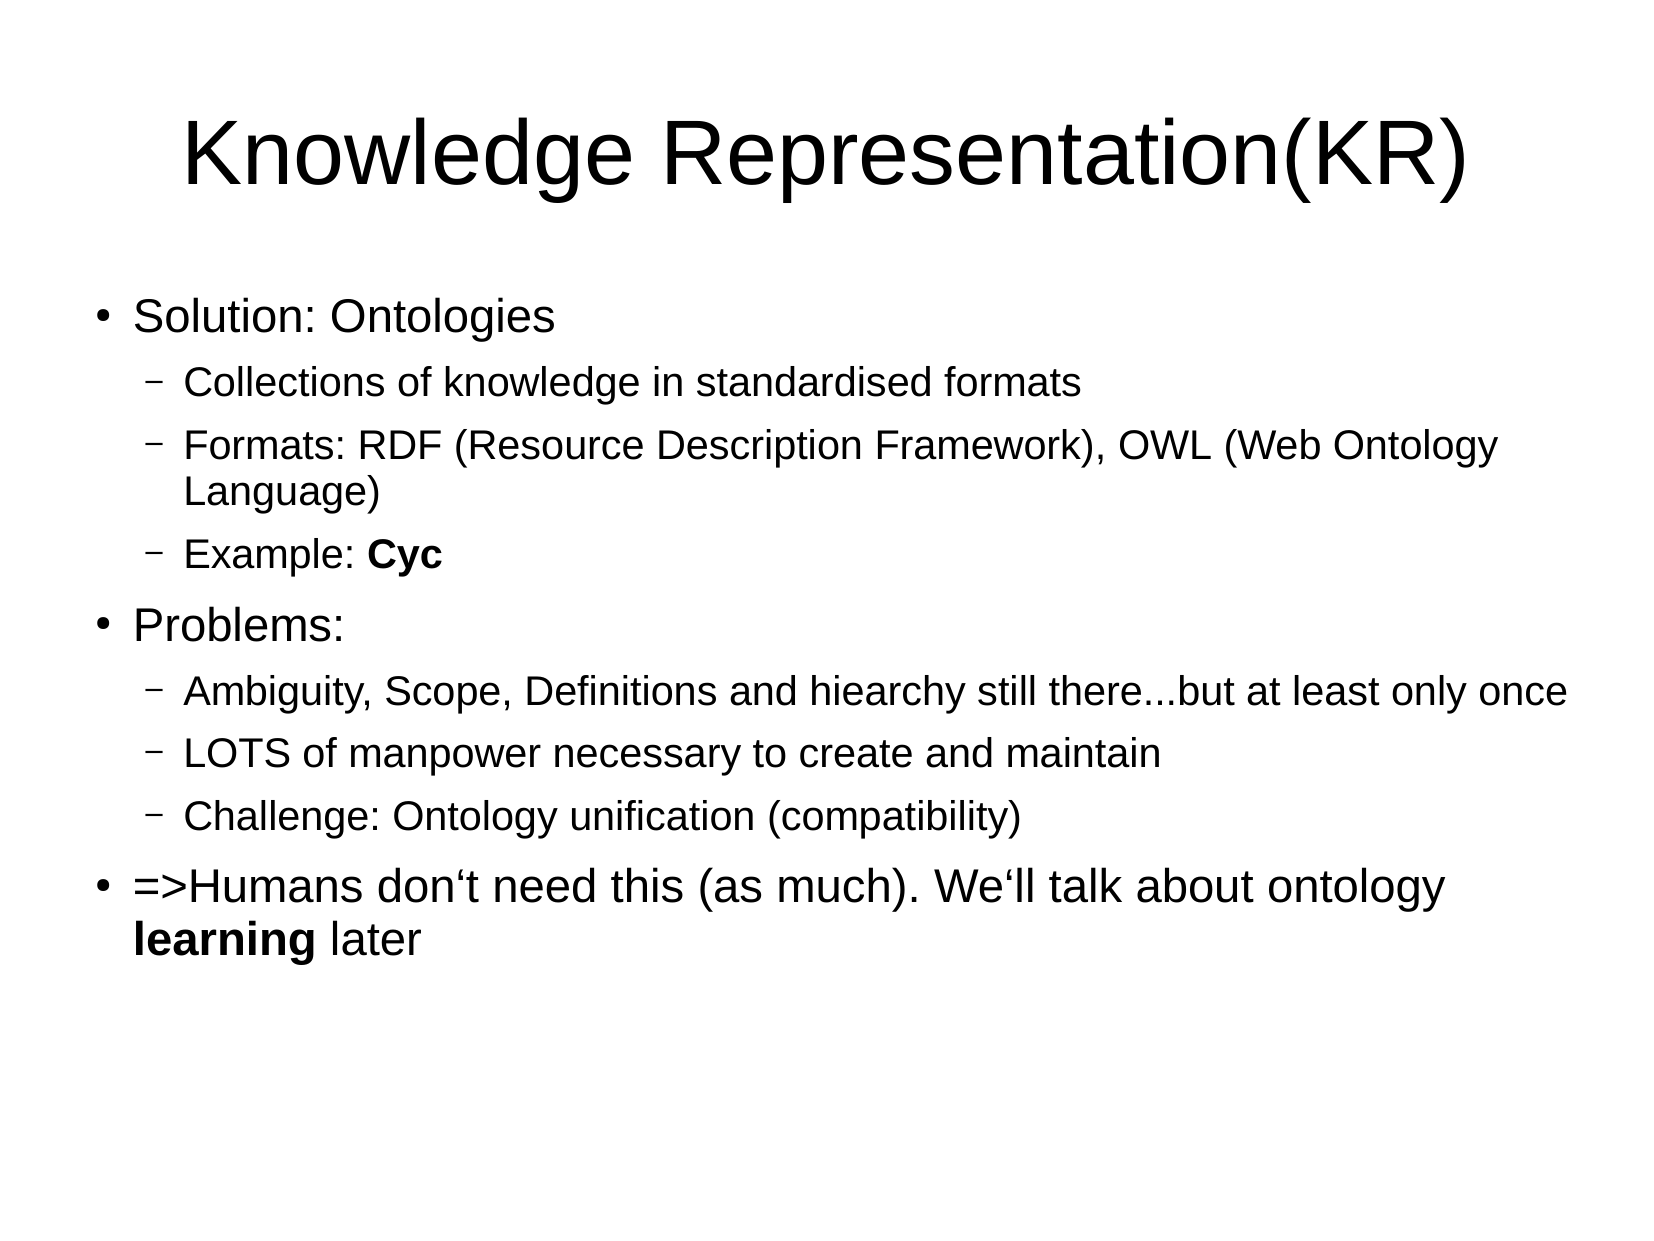

# Knowledge Representation(KR)
Solution: Ontologies
Collections of knowledge in standardised formats
Formats: RDF (Resource Description Framework), OWL (Web Ontology Language)
Example: Cyc
Problems:
Ambiguity, Scope, Definitions and hiearchy still there...but at least only once
LOTS of manpower necessary to create and maintain
Challenge: Ontology unification (compatibility)
=>Humans don‘t need this (as much). We‘ll talk about ontology learning later